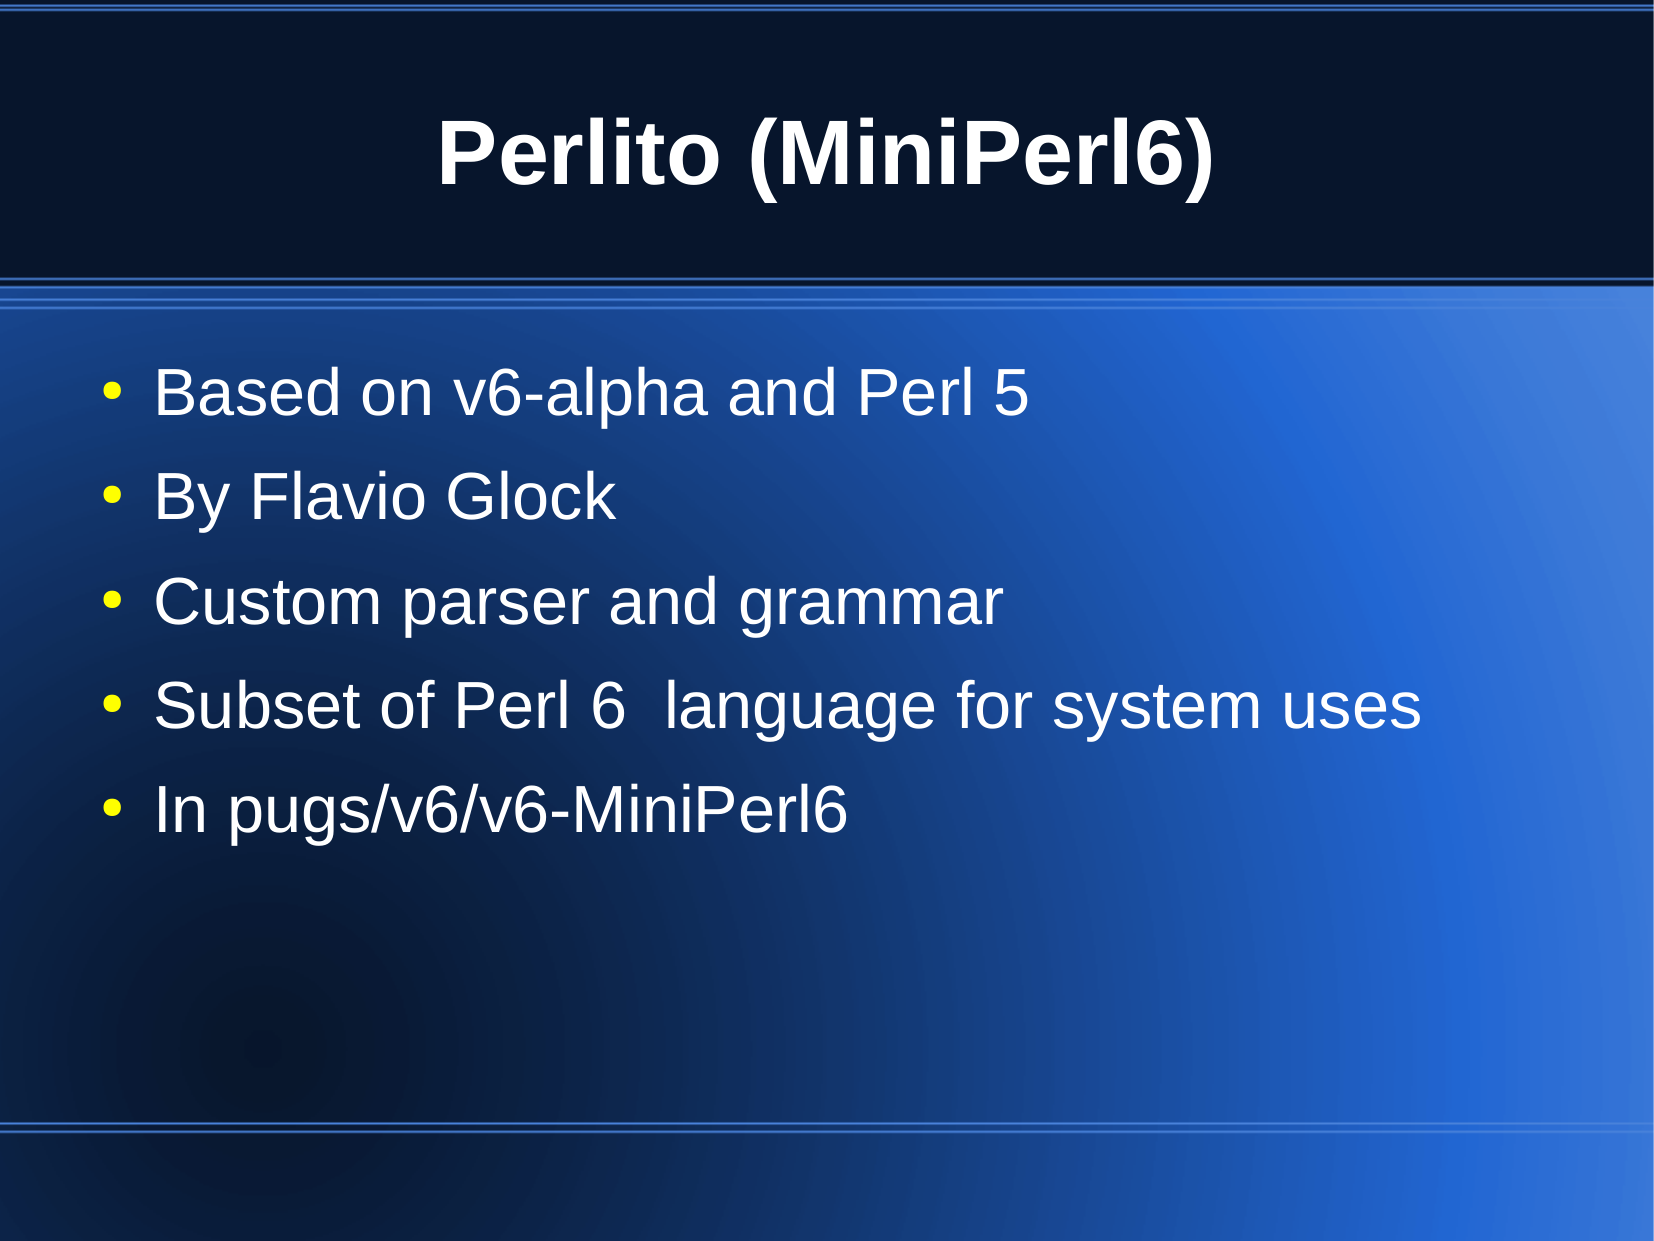

# Perlito (MiniPerl6)
Based on v6-alpha and Perl 5
By Flavio Glock
Custom parser and grammar
Subset of Perl 6 language for system uses
In pugs/v6/v6-MiniPerl6